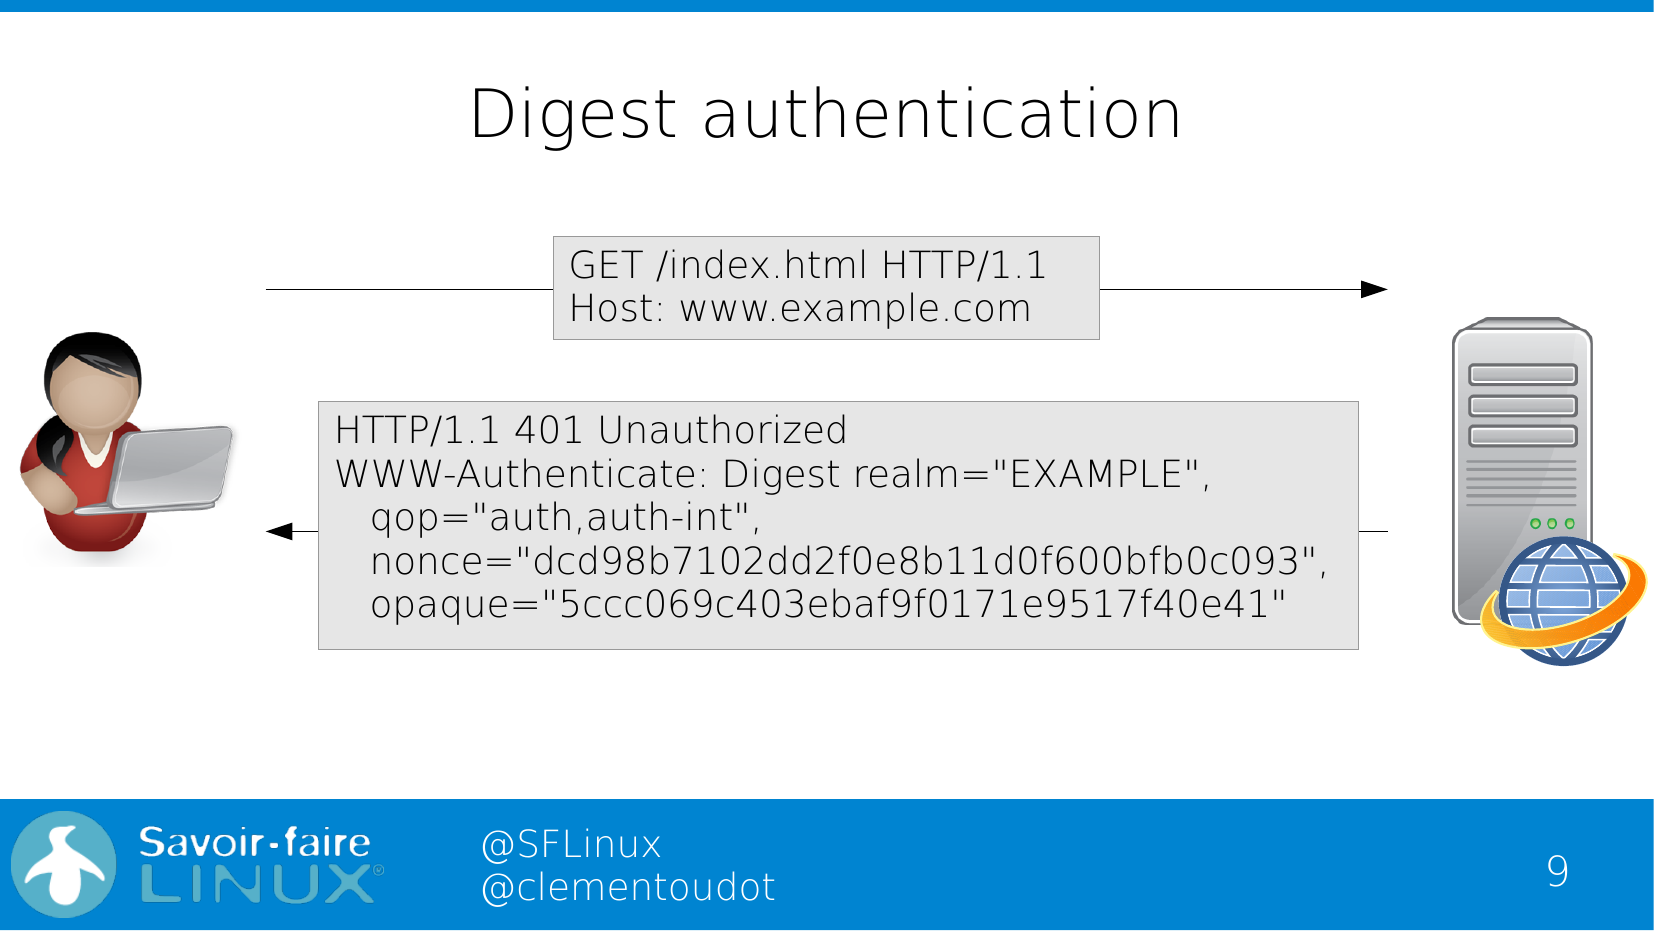

# Digest authentication
GET /index.html HTTP/1.1
Host: www.example.com
HTTP/1.1 401 Unauthorized
WWW-Authenticate: Digest realm="EXAMPLE",
 qop="auth,auth-int",
 nonce="dcd98b7102dd2f0e8b11d0f600bfb0c093",
 opaque="5ccc069c403ebaf9f0171e9517f40e41"
9